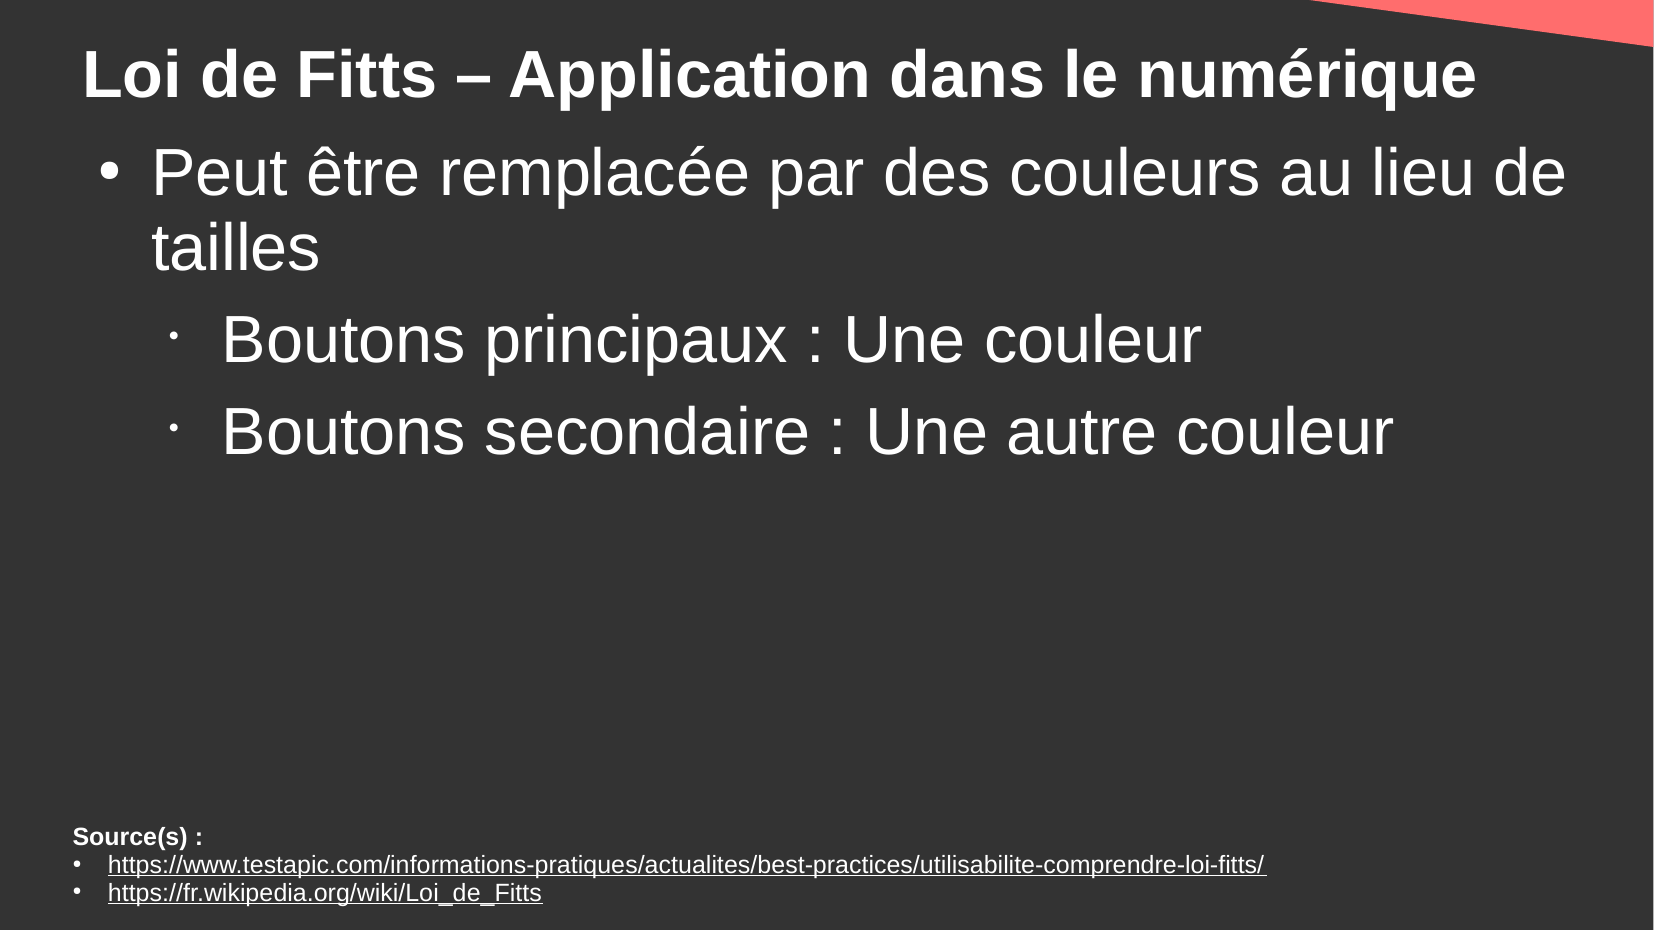

# Loi de Fitts – Application dans le numérique
Peut être remplacée par des couleurs au lieu de tailles
Boutons principaux : Une couleur
Boutons secondaire : Une autre couleur
Source(s) :
https://www.testapic.com/informations-pratiques/actualites/best-practices/utilisabilite-comprendre-loi-fitts/
https://fr.wikipedia.org/wiki/Loi_de_Fitts